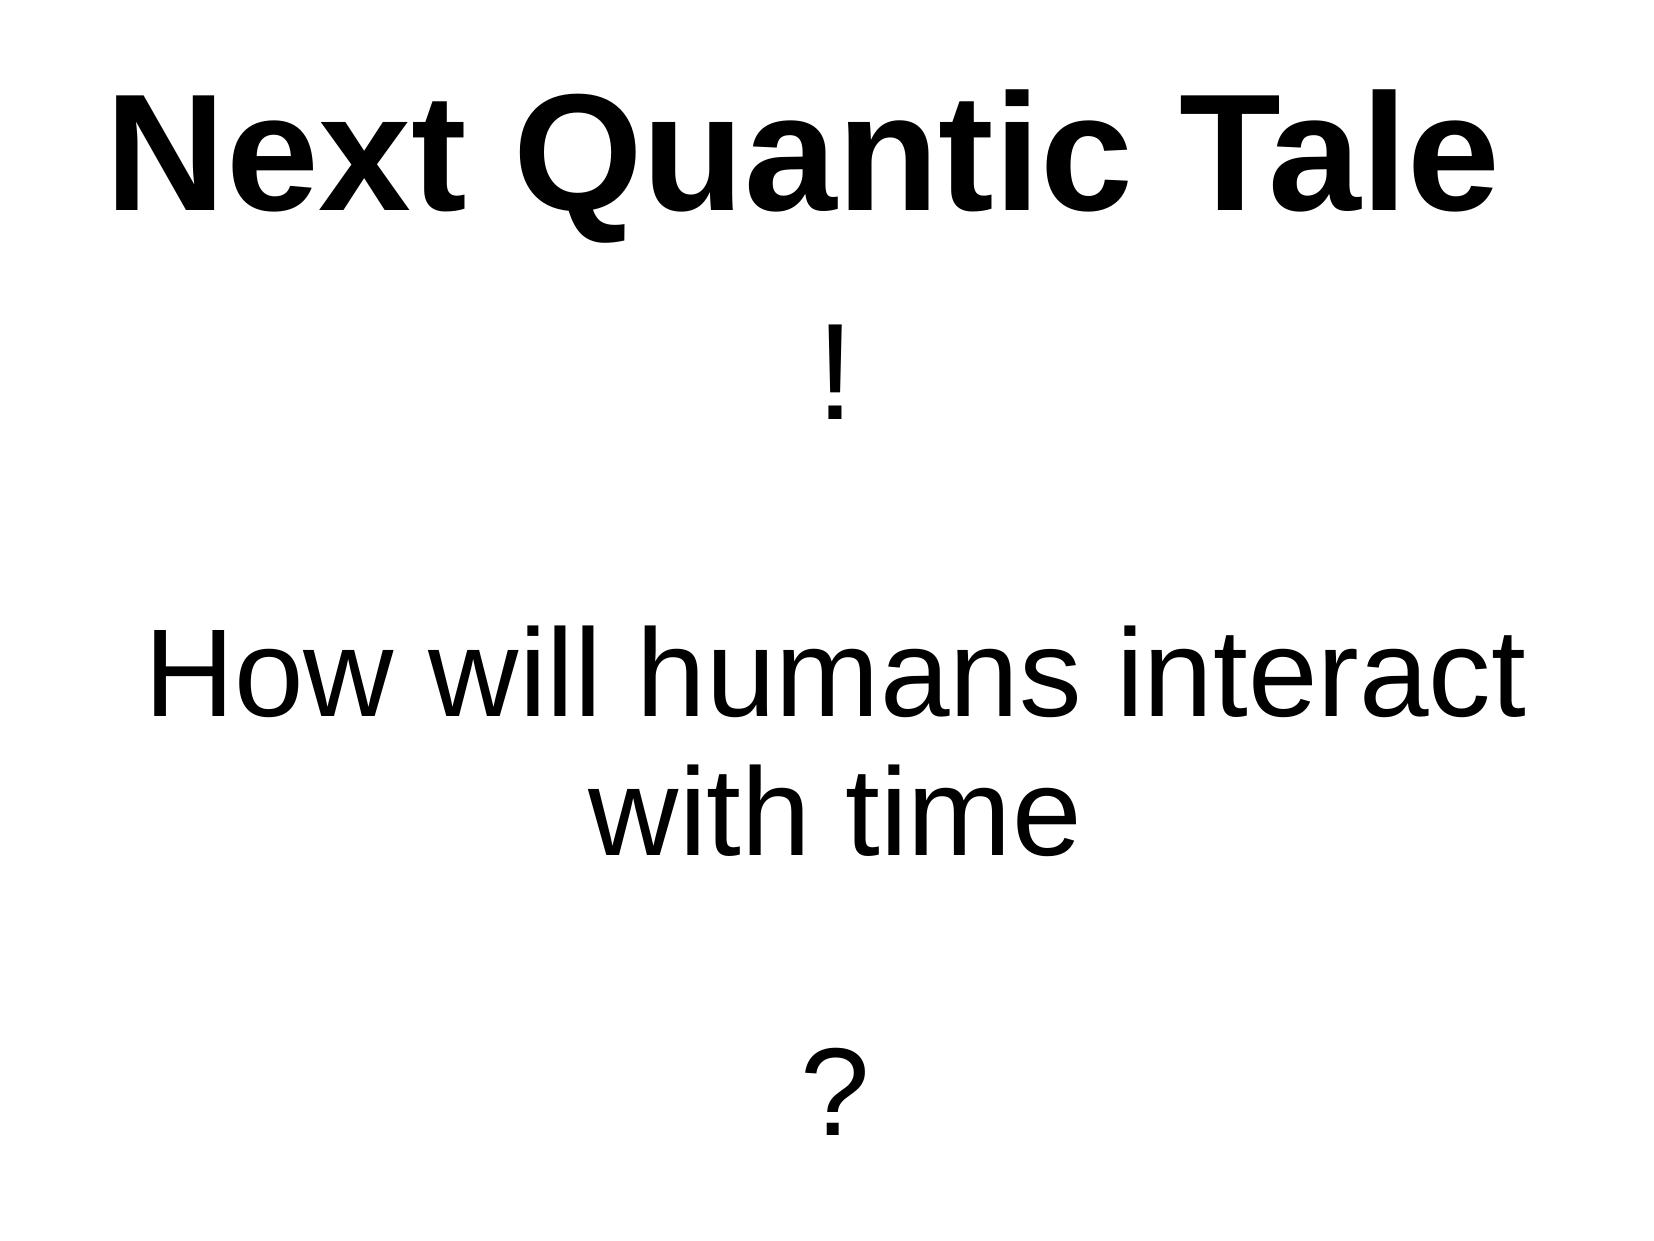

!
How will humans interact with time
?
# Next Quantic Tale